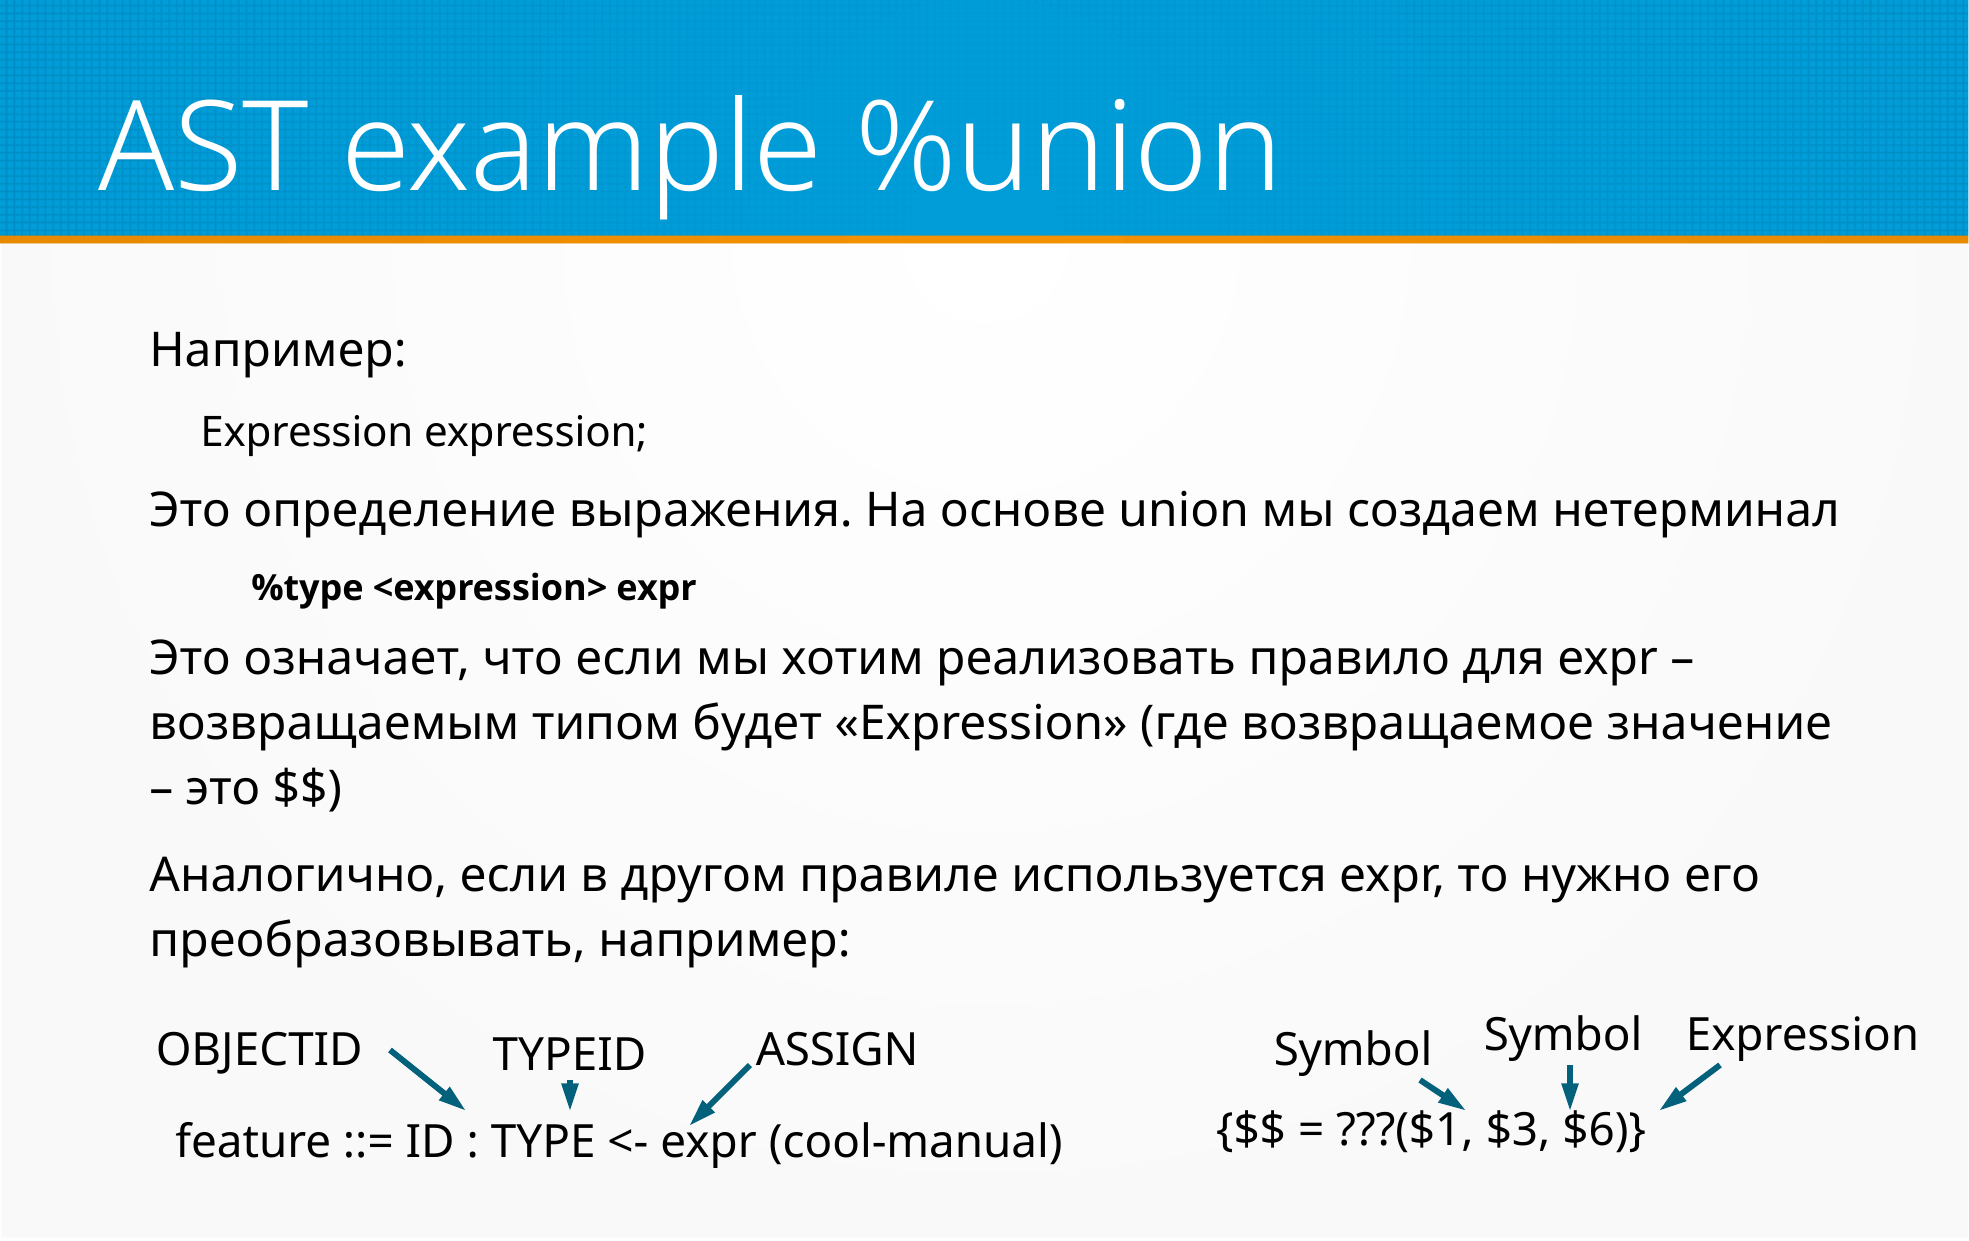

# AST example %union
Например:
Expression expression;
Это определение выражения. На основе union мы создаем нетерминал
%type <expression> expr
Это означает, что если мы хотим реализовать правило для expr – возвращаемым типом будет «Expression» (где возвращаемое значение – это $$)
Аналогично, если в другом правиле используется expr, то нужно его преобразовывать, например:
Symbol
Expression
OBJECTID
ASSIGN
Symbol
TYPEID
feature ::= ID : TYPE <- expr (cool-manual)
{$$ = ???($1, $3, $6)}